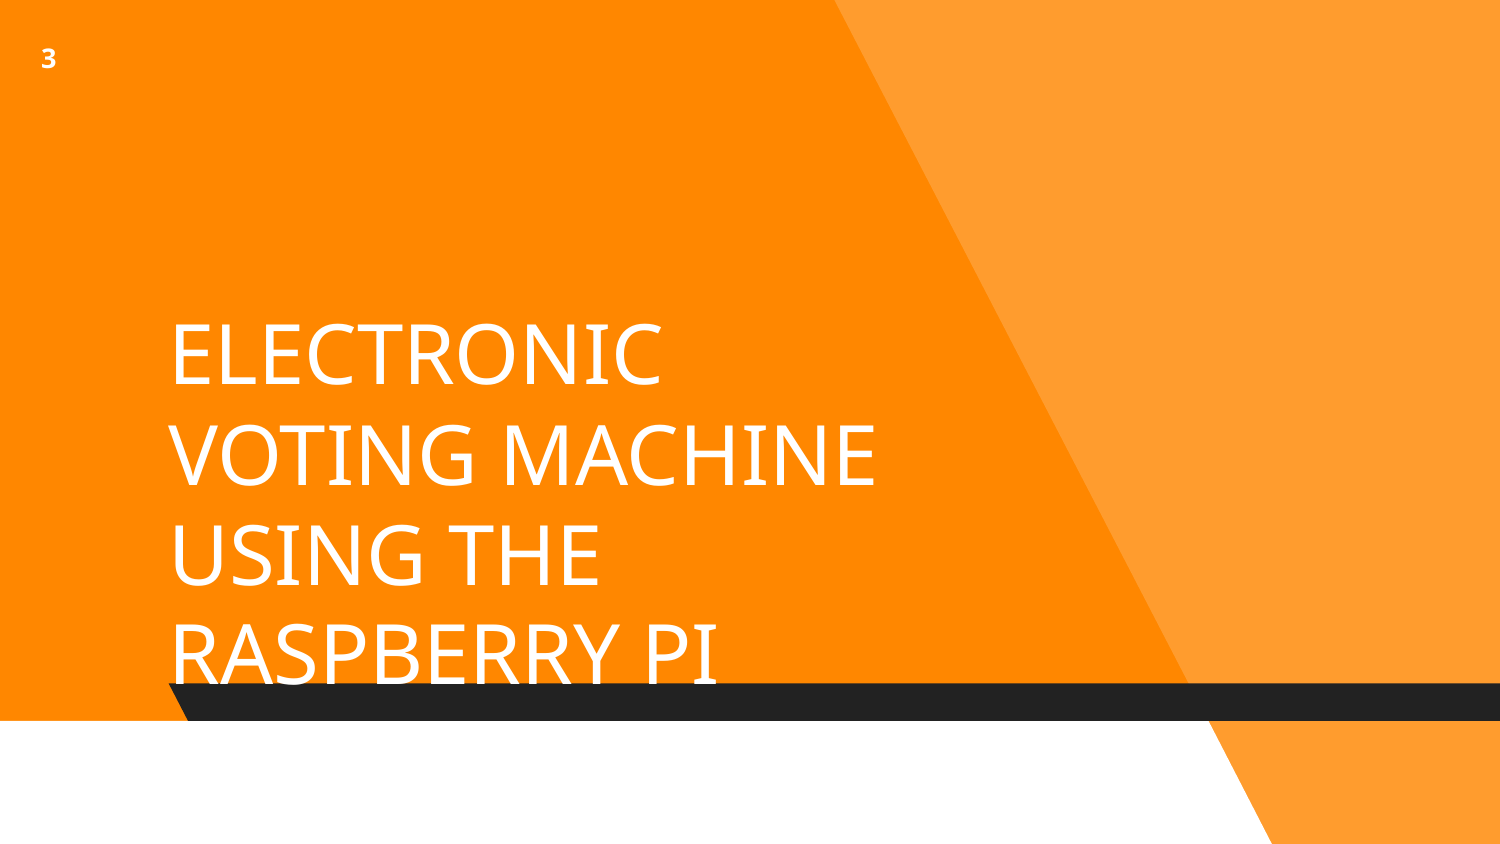

# ELECTRONIC VOTING MACHINE USING THE RASPBERRY PI